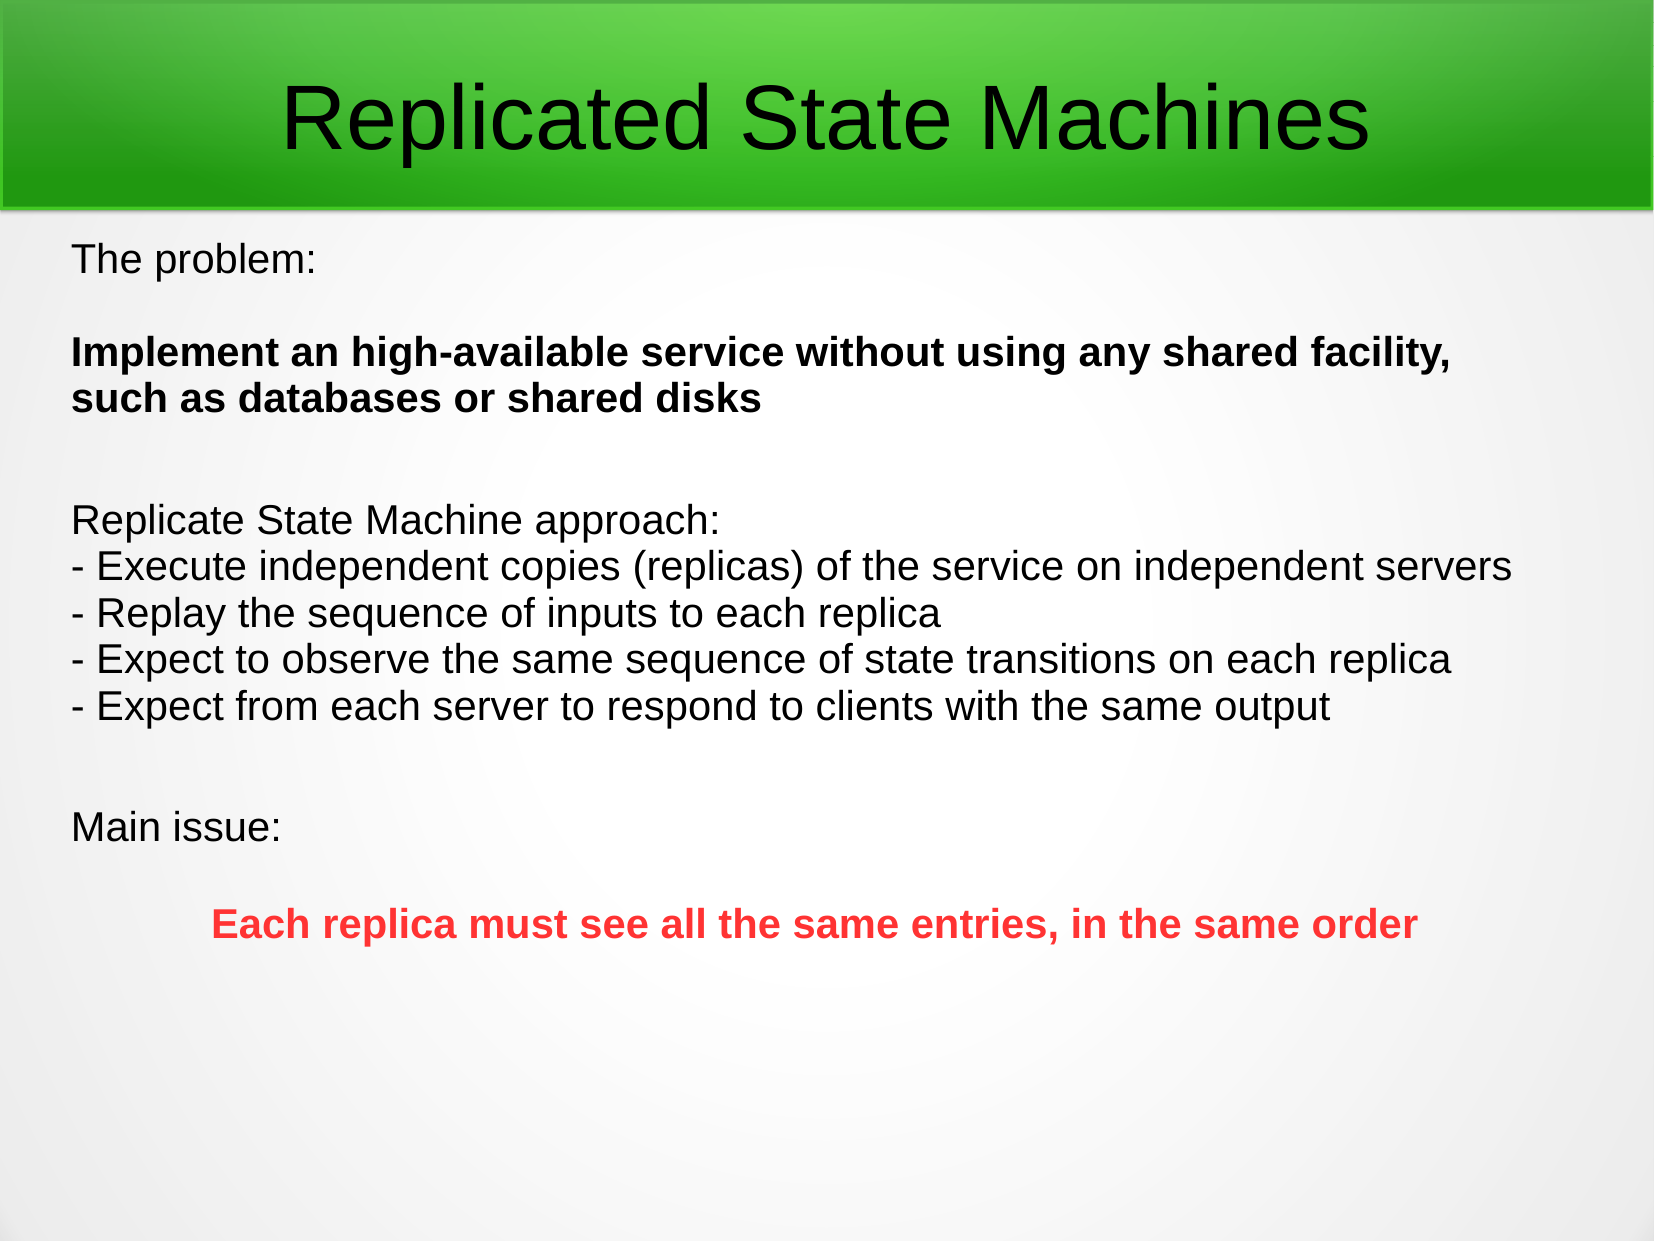

# Replicated State Machines
The problem:
Implement an high-available service without using any shared facility, such as databases or shared disks
Replicate State Machine approach:
- Execute independent copies (replicas) of the service on independent servers
- Replay the sequence of inputs to each replica
- Expect to observe the same sequence of state transitions on each replica
- Expect from each server to respond to clients with the same output
Main issue:
Each replica must see all the same entries, in the same order